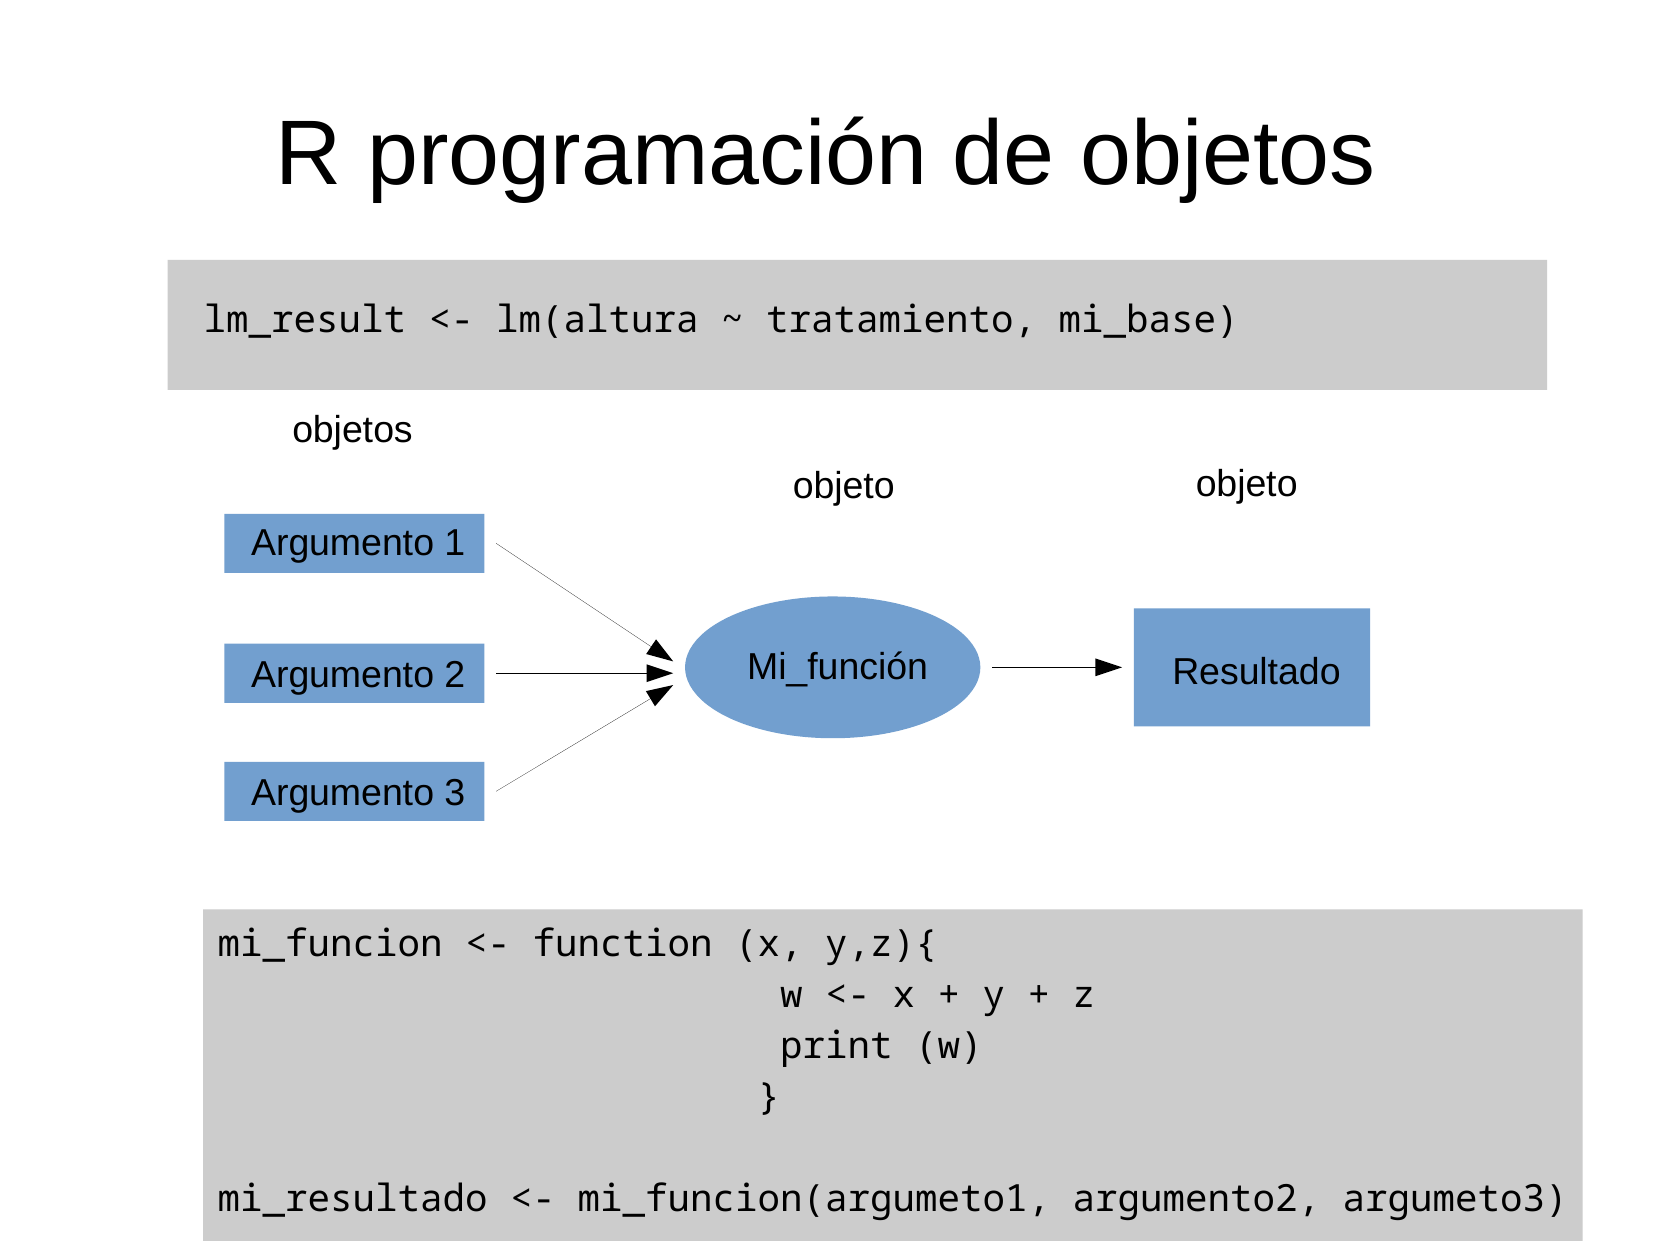

# R programación de objetos
lm_result <- lm(altura ~ tratamiento, mi_base)
objetos
objeto
objeto
Argumento 1
Mi_función
Resultado
Argumento 2
Argumento 3
mi_funcion <- function (x, y,z){
 w <- x + y + z
 print (w)
 }
mi_resultado <- mi_funcion(argumeto1, argumento2, argumeto3)